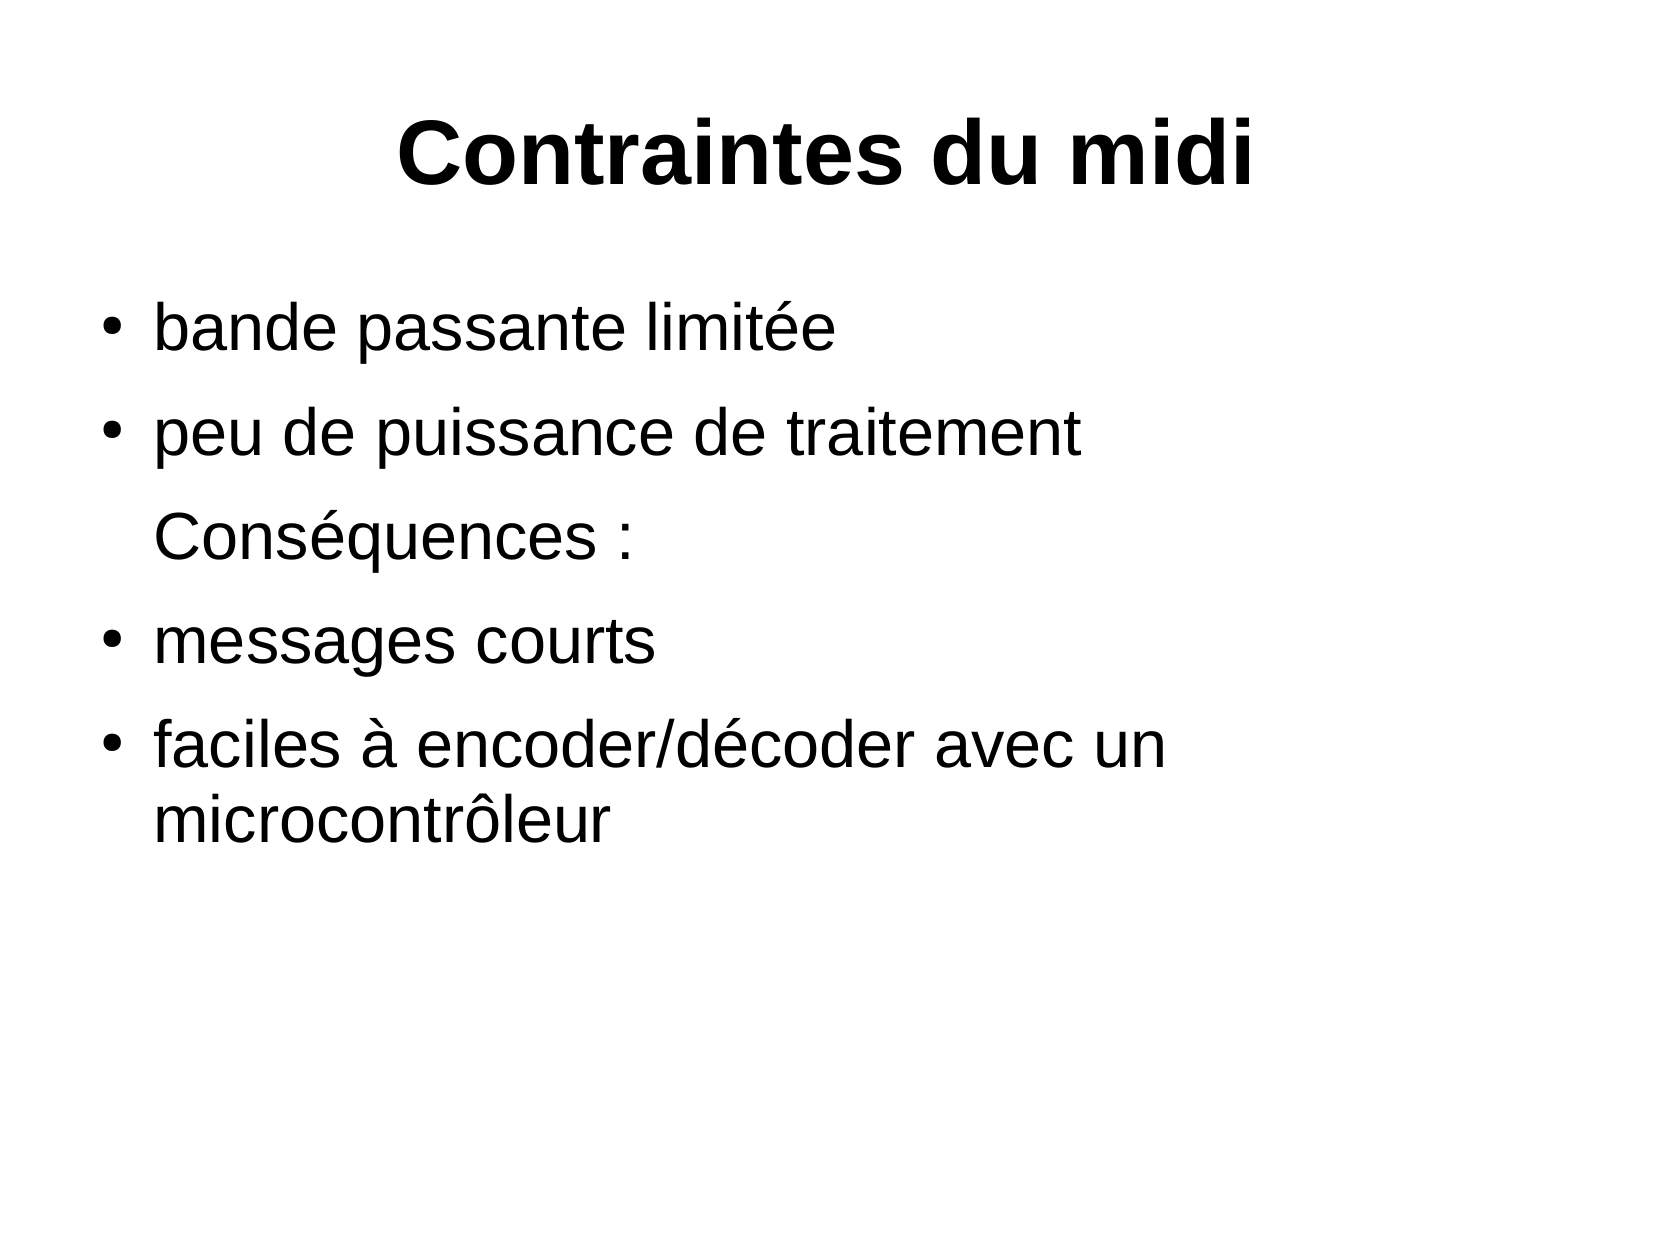

# Contraintes du midi
bande passante limitée
peu de puissance de traitement
Conséquences :
messages courts
faciles à encoder/décoder avec un microcontrôleur